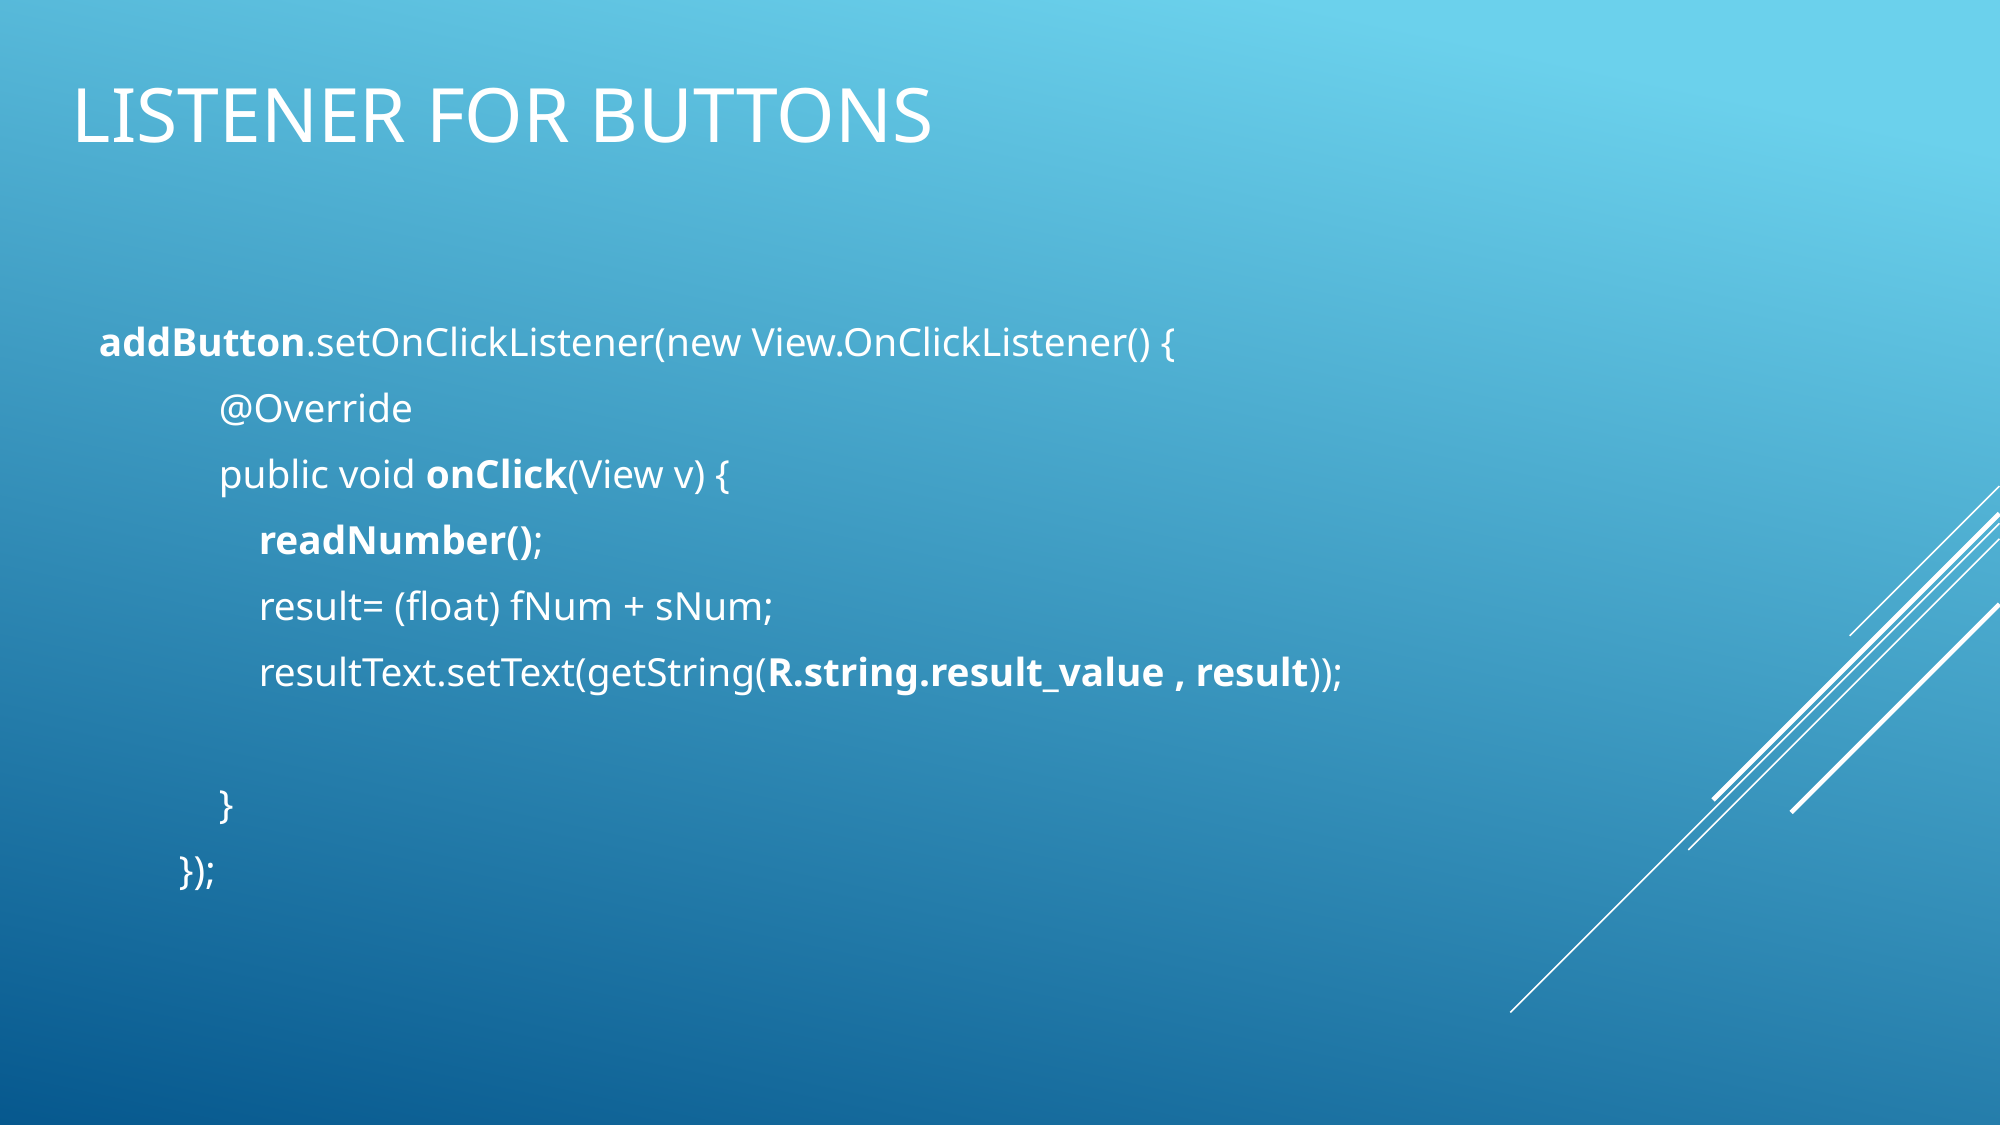

# Listener for buttons
addButton.setOnClickListener(new View.OnClickListener() {
 @Override
 public void onClick(View v) {
 readNumber();
 result= (float) fNum + sNum;
 resultText.setText(getString(R.string.result_value , result));
 }
 });